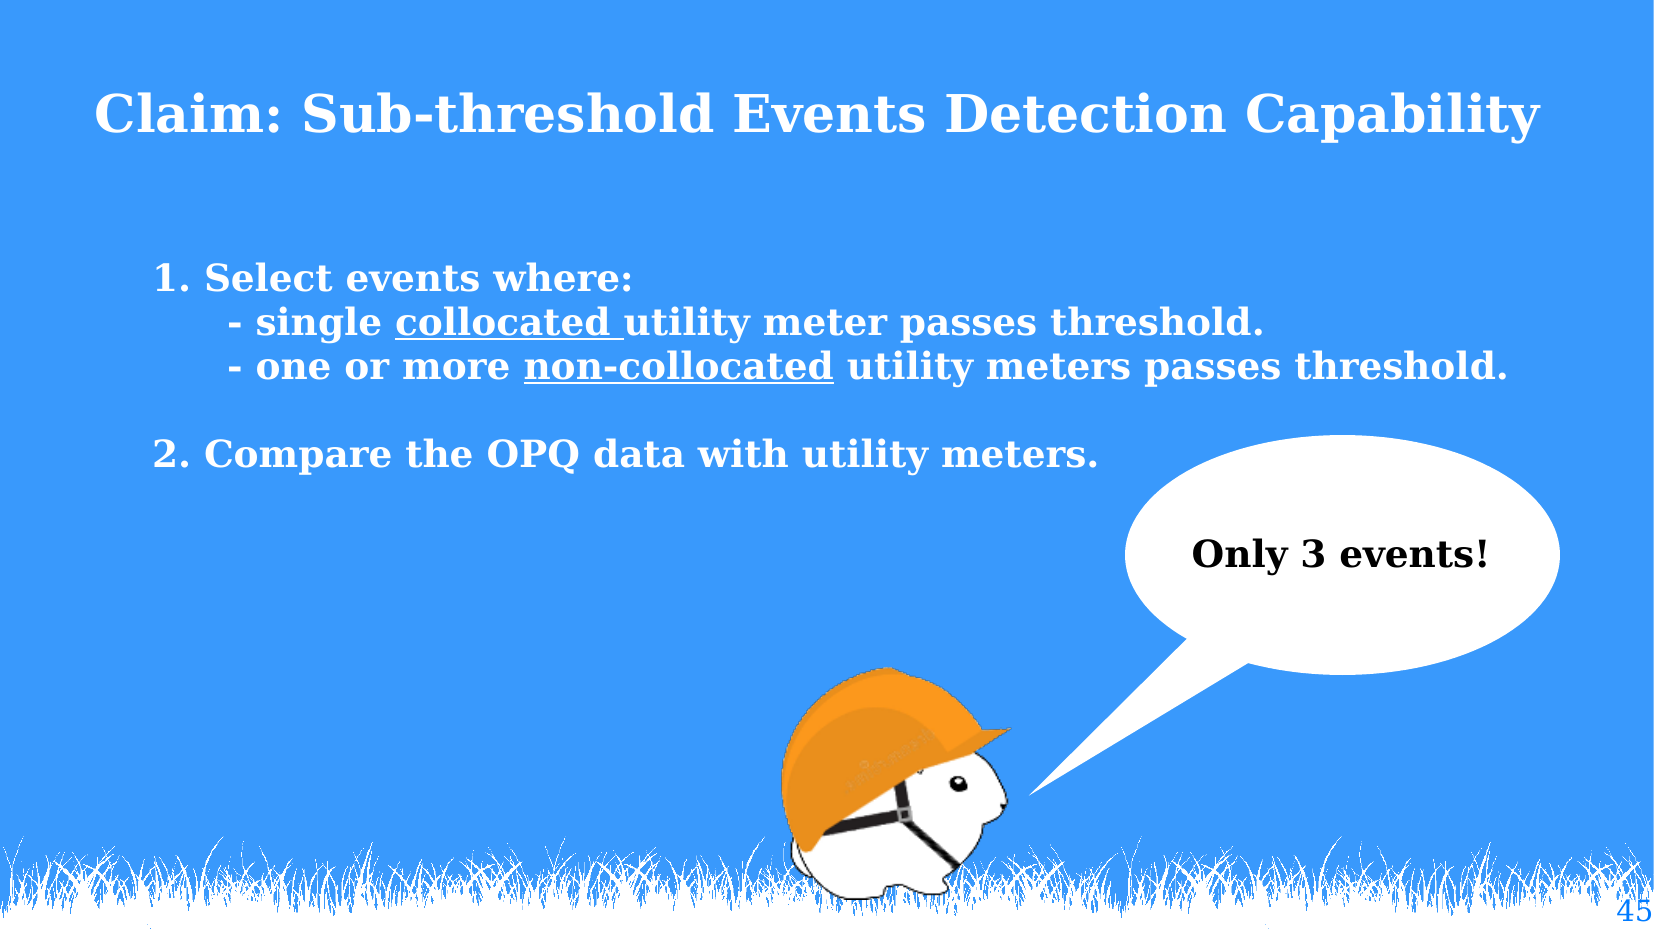

# Claim: Sub-threshold Events Detection Capability
1. Select events where:
	- single collocated utility meter passes threshold.
	- one or more non-collocated utility meters passes threshold.
2. Compare the OPQ data with utility meters.
Only 3 events!
45